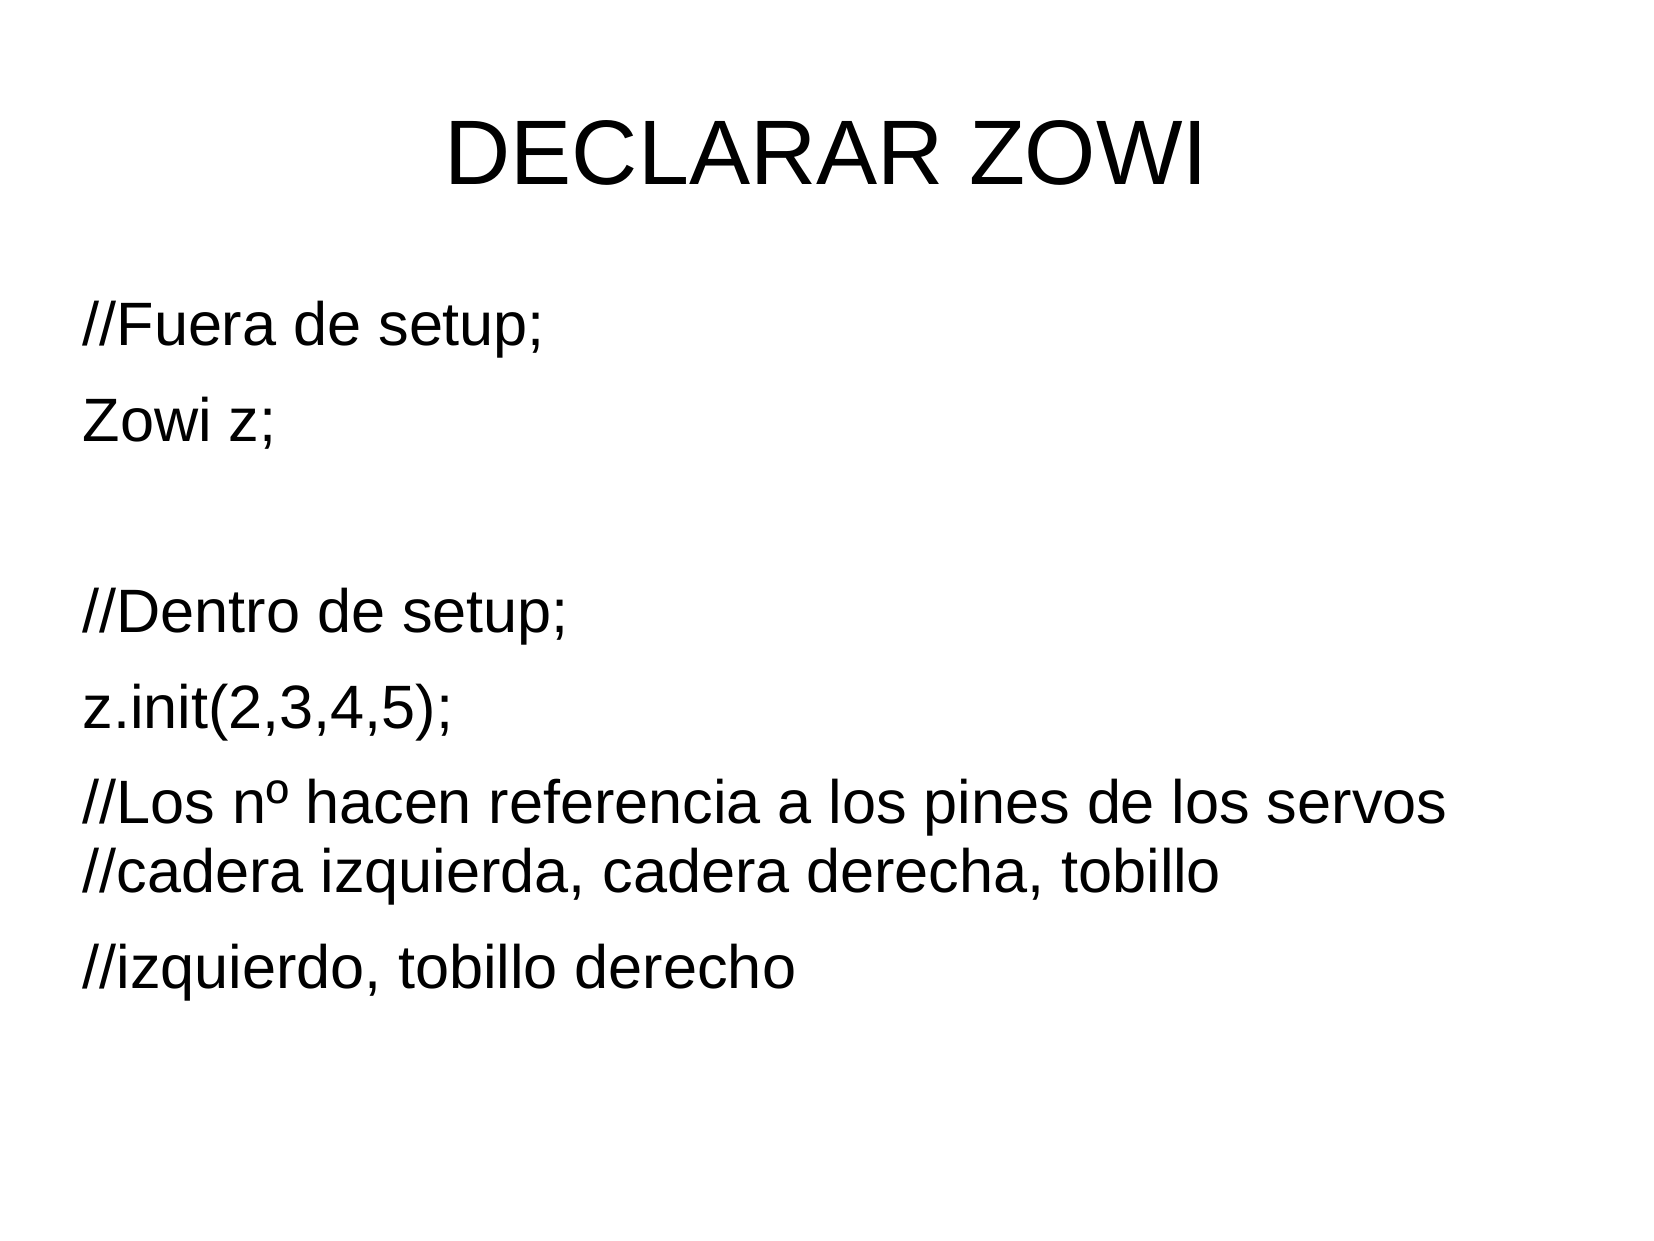

# DECLARAR ZOWI
//Fuera de setup;
Zowi z;
//Dentro de setup;
z.init(2,3,4,5);
//Los nº hacen referencia a los pines de los servos //cadera izquierda, cadera derecha, tobillo
//izquierdo, tobillo derecho